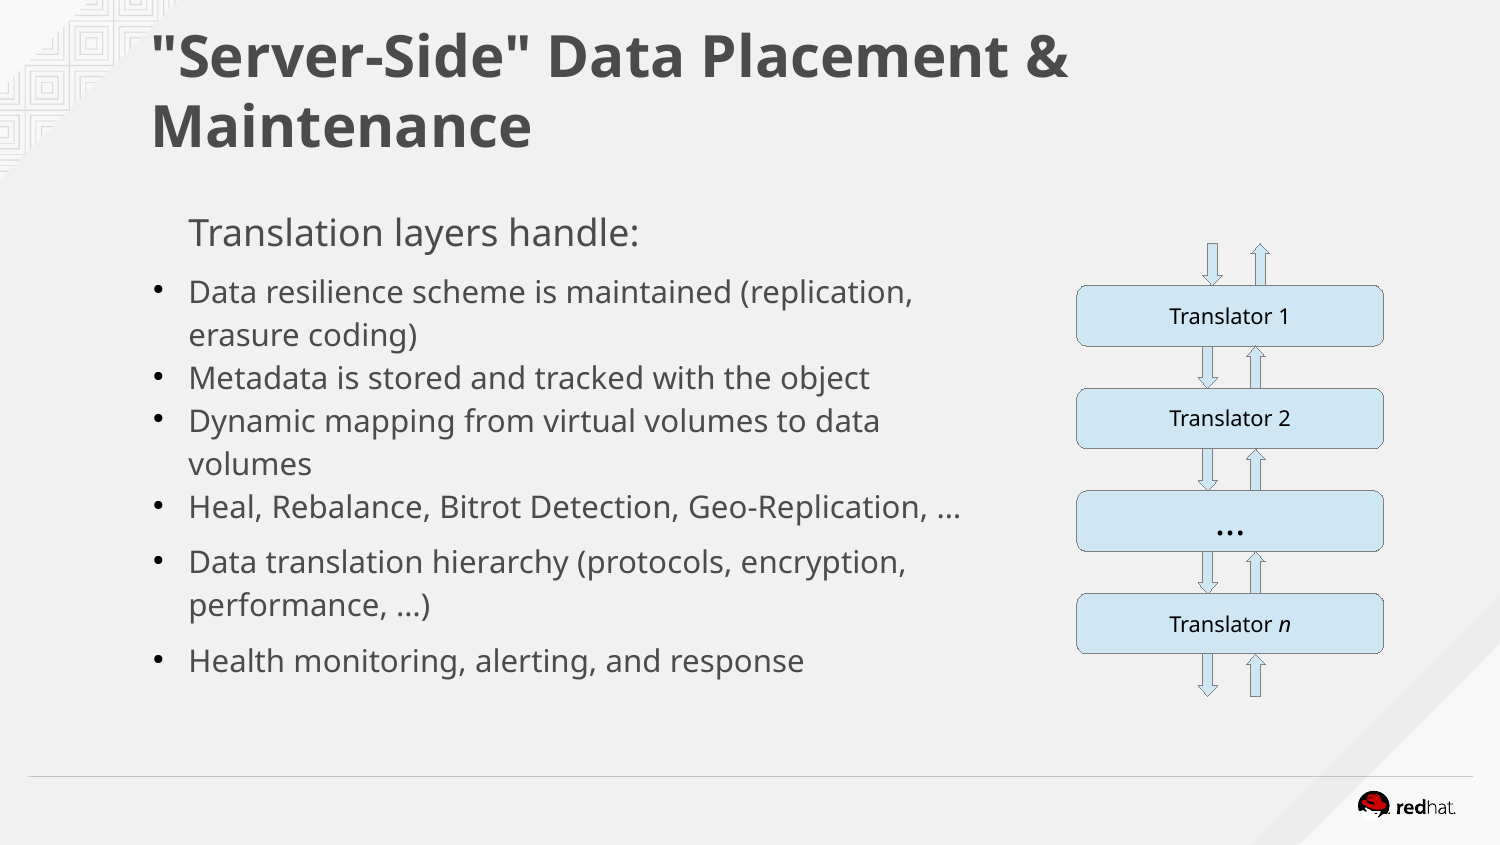

"Server-Side" Data Placement & Maintenance
Translation layers handle:
Data resilience scheme is maintained (replication, erasure coding)
Metadata is stored and tracked with the object
Dynamic mapping from virtual volumes to data volumes
Heal, Rebalance, Bitrot Detection, Geo-Replication, …
Data translation hierarchy (protocols, encryption, performance, …)
Health monitoring, alerting, and response
Translator 1
Translator 2
...
Translator n